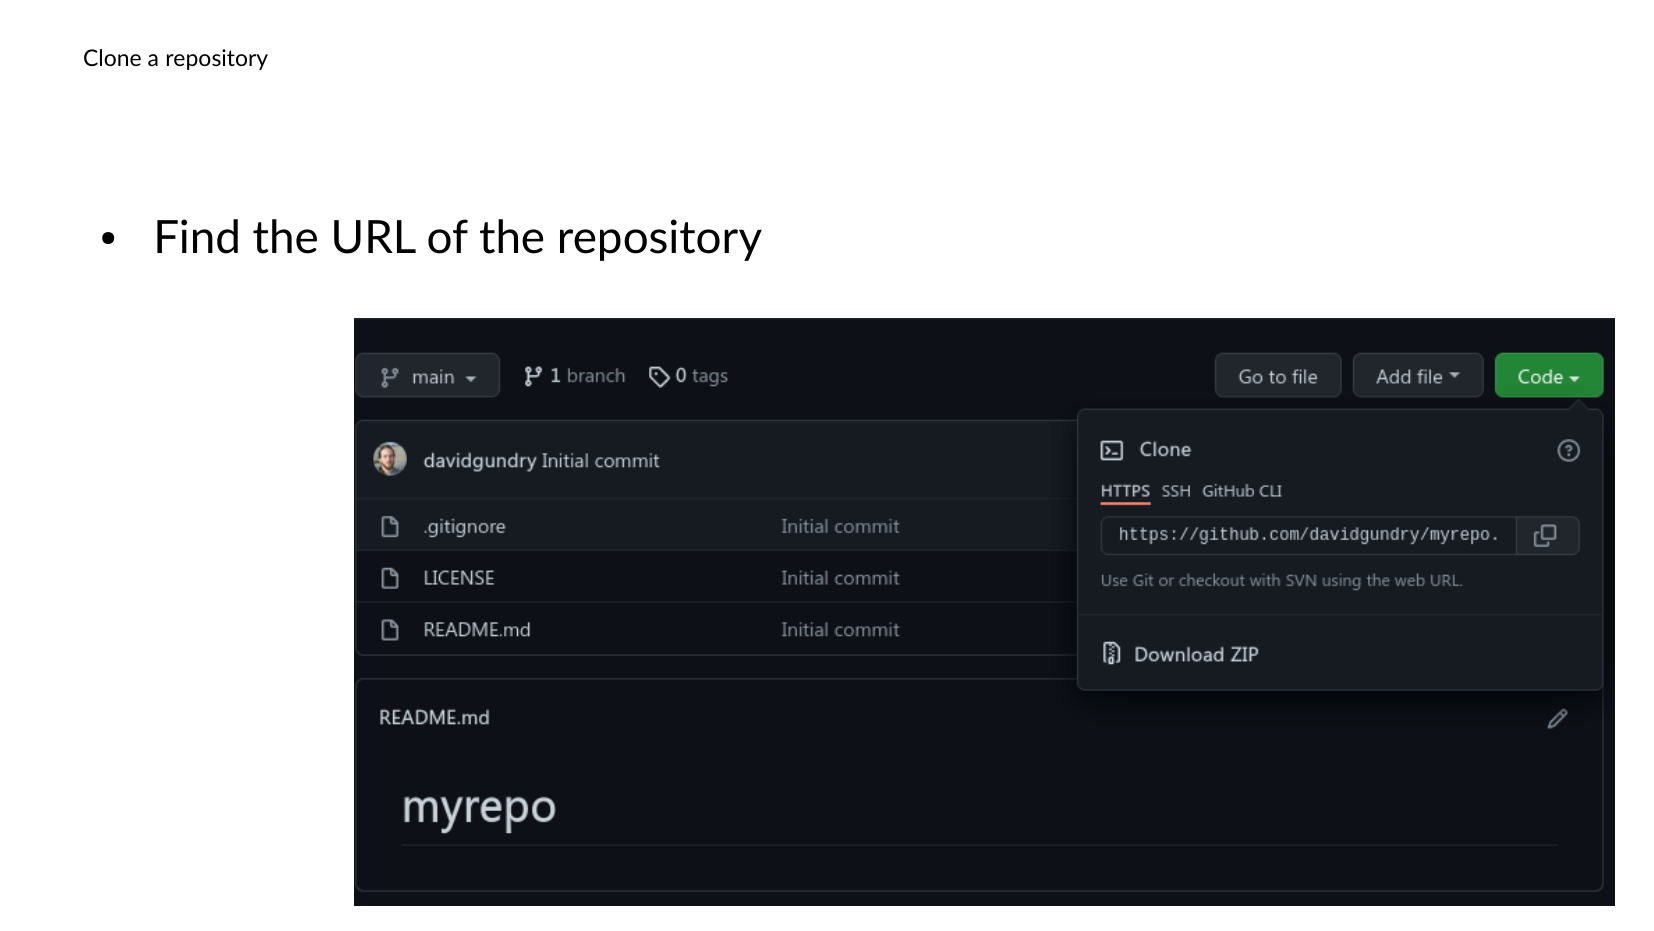

# Clone a repository
Find the URL of the repository